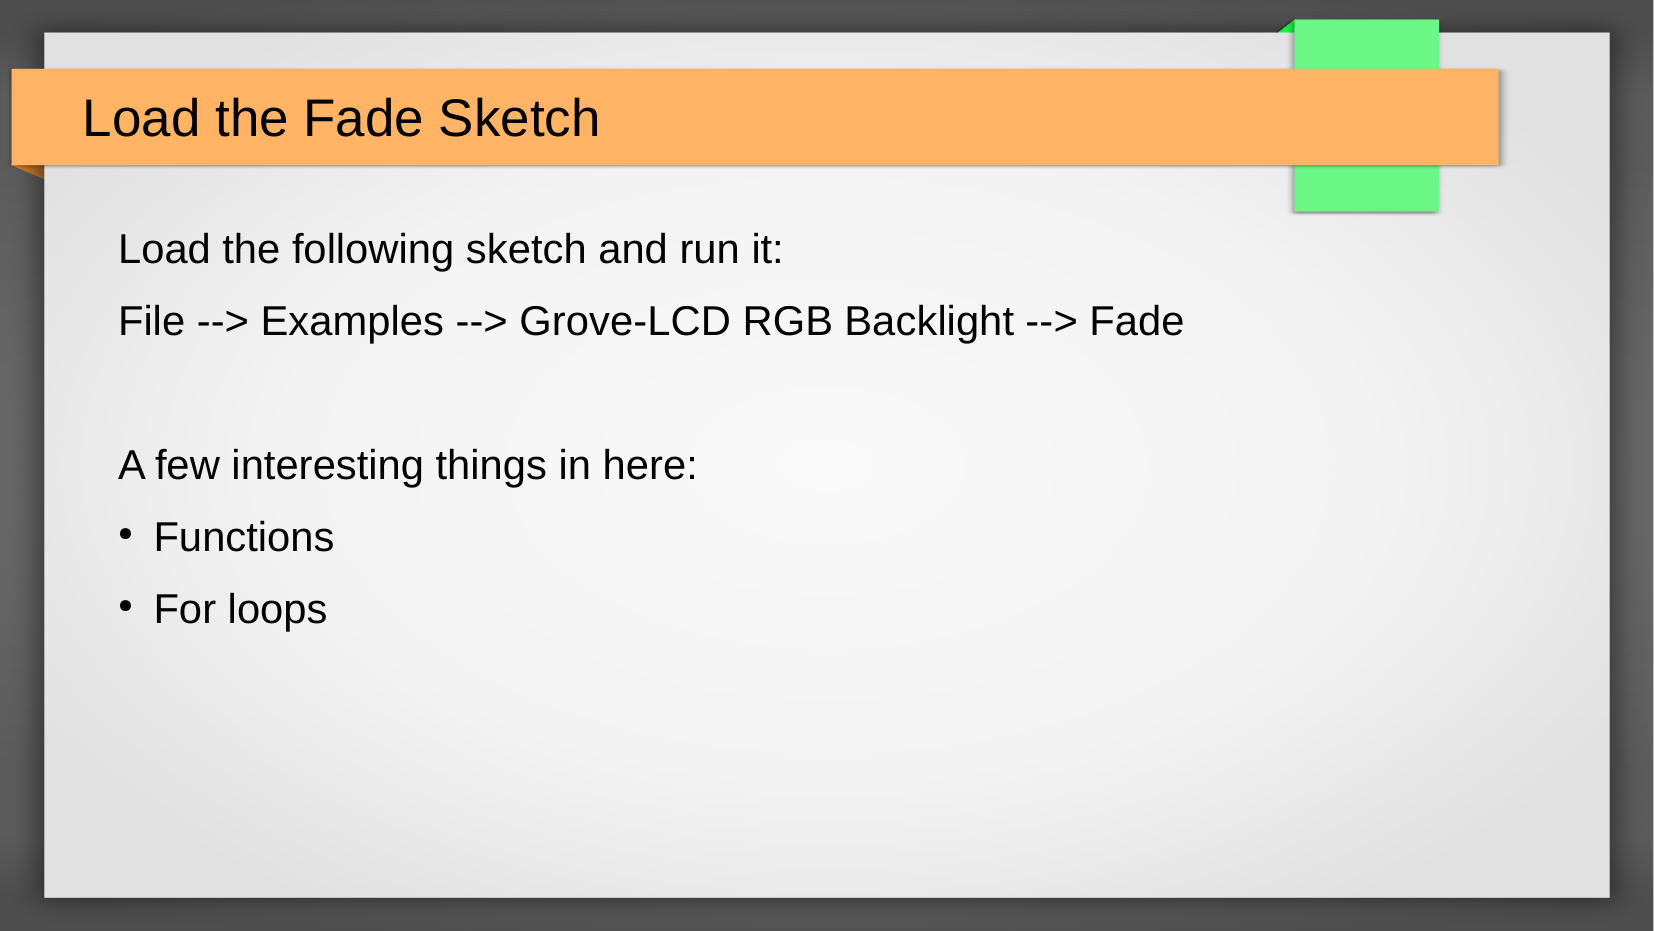

# Load the Fade Sketch
Load the following sketch and run it:
File --> Examples --> Grove-LCD RGB Backlight --> Fade
A few interesting things in here:
Functions
For loops